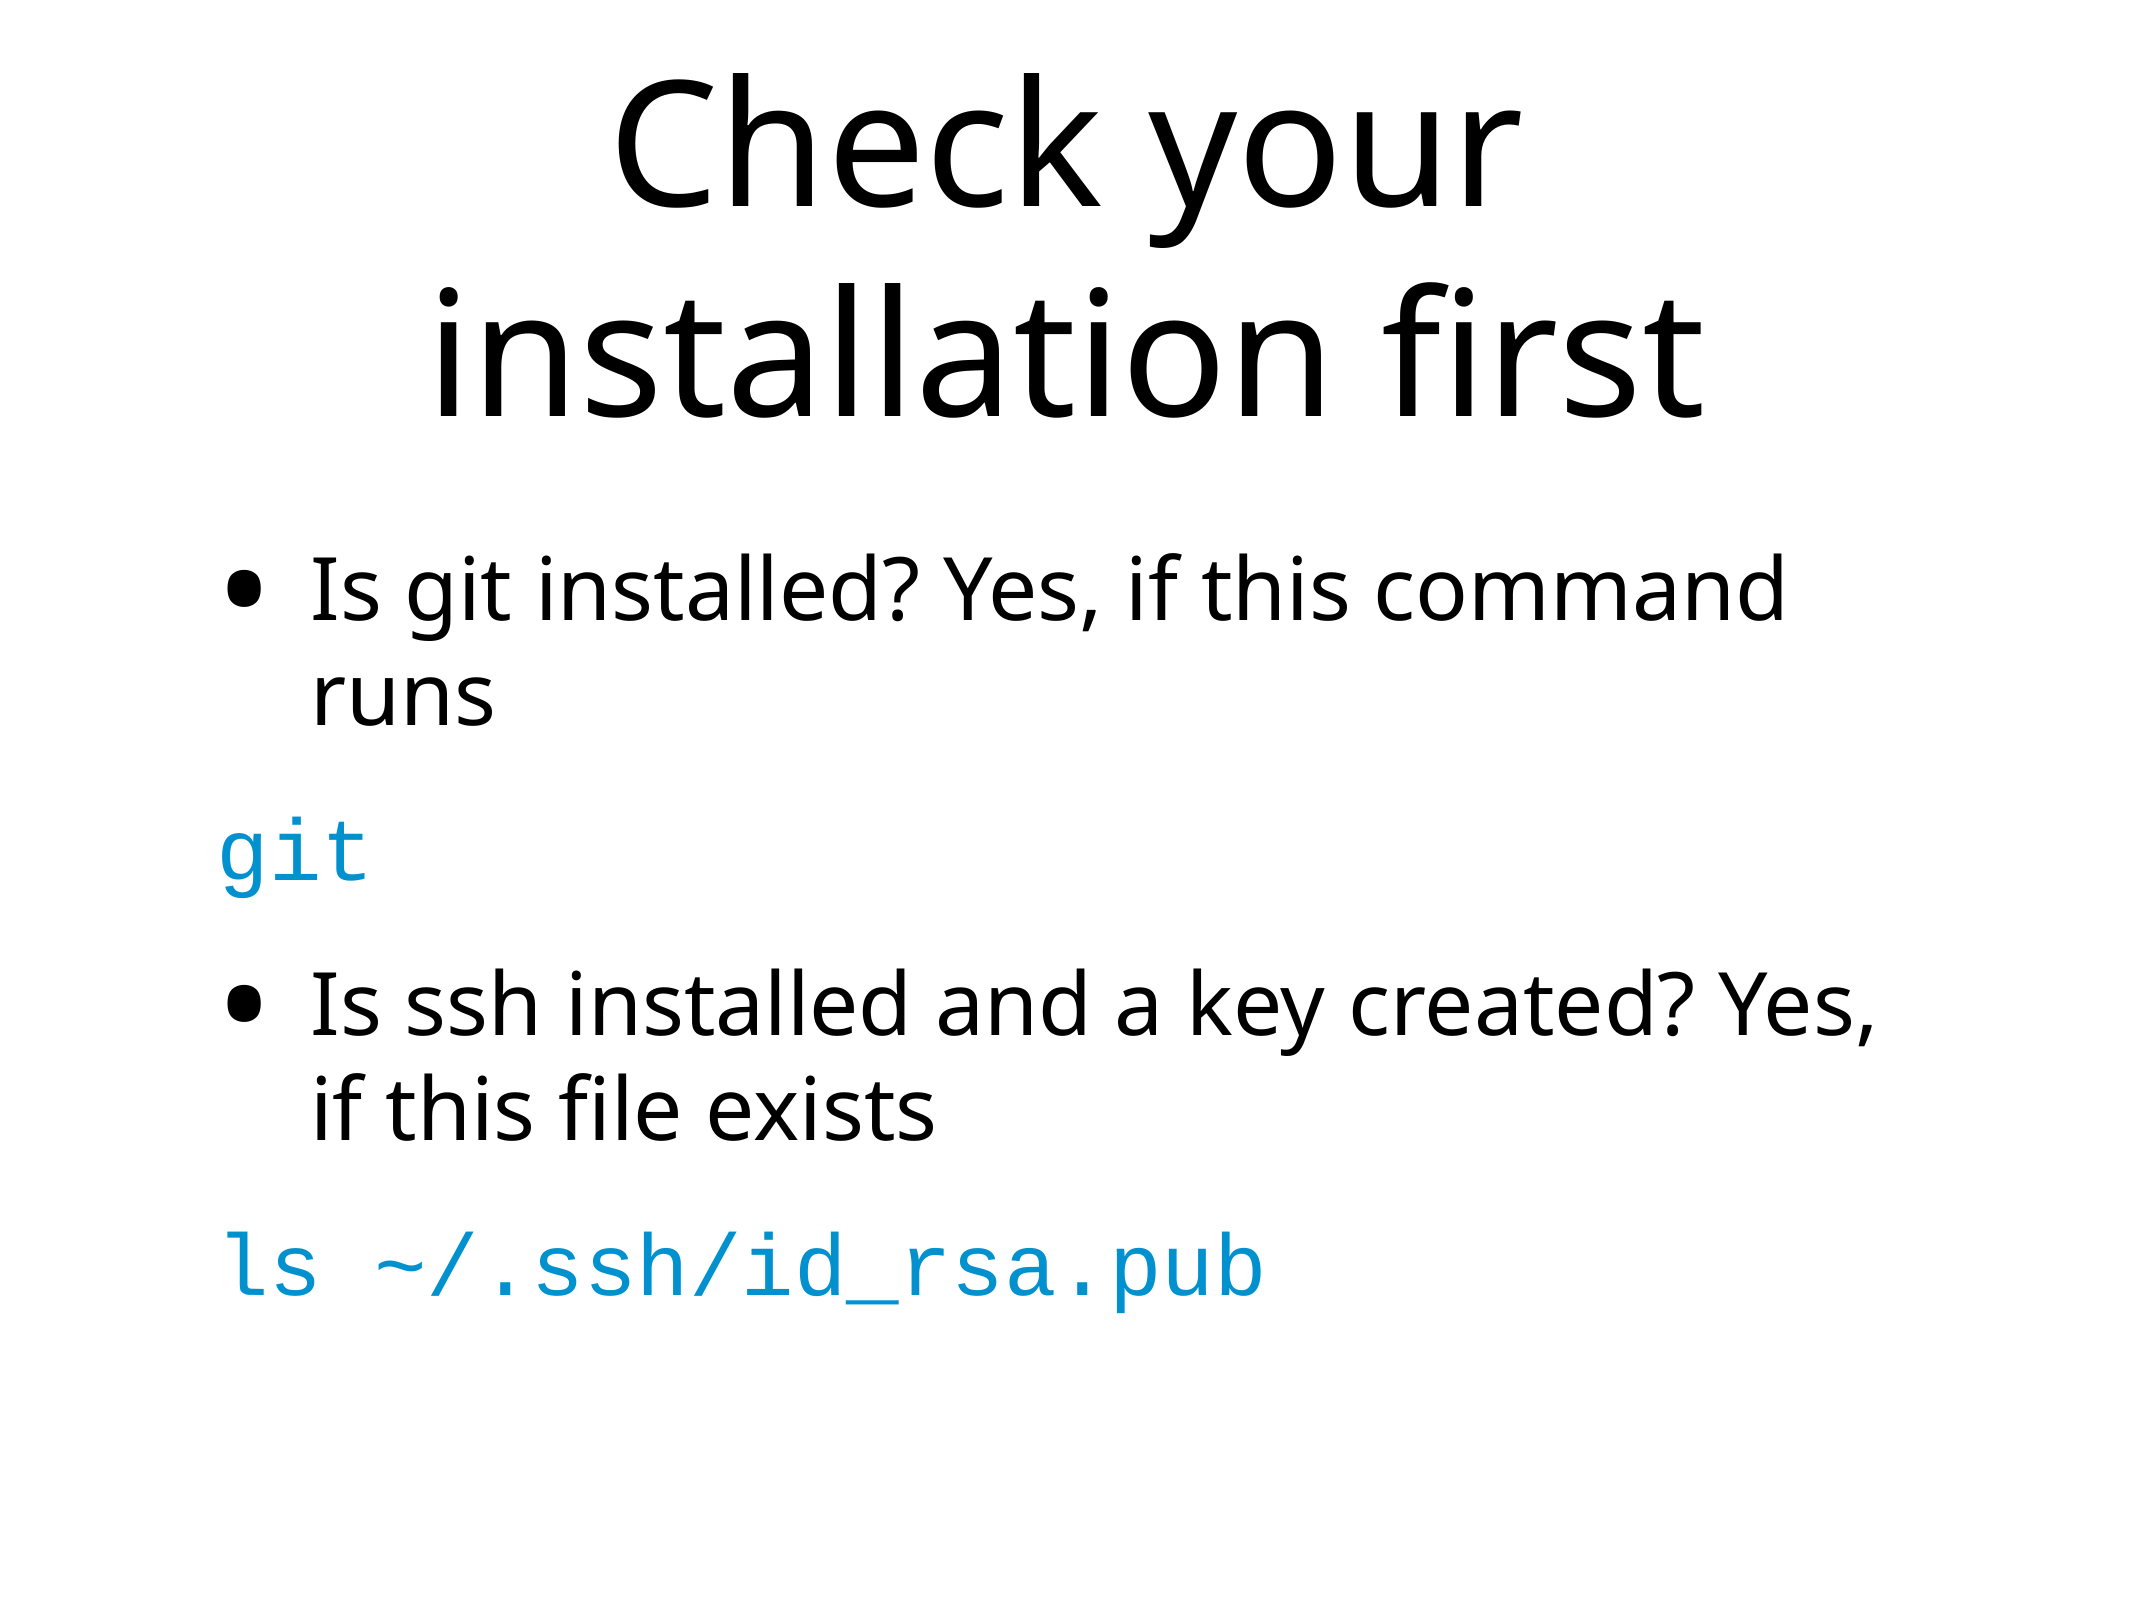

# Check your installation first
Is git installed? Yes, if this command runs
git
Is ssh installed and a key created? Yes, if this file exists
ls ~/.ssh/id_rsa.pub